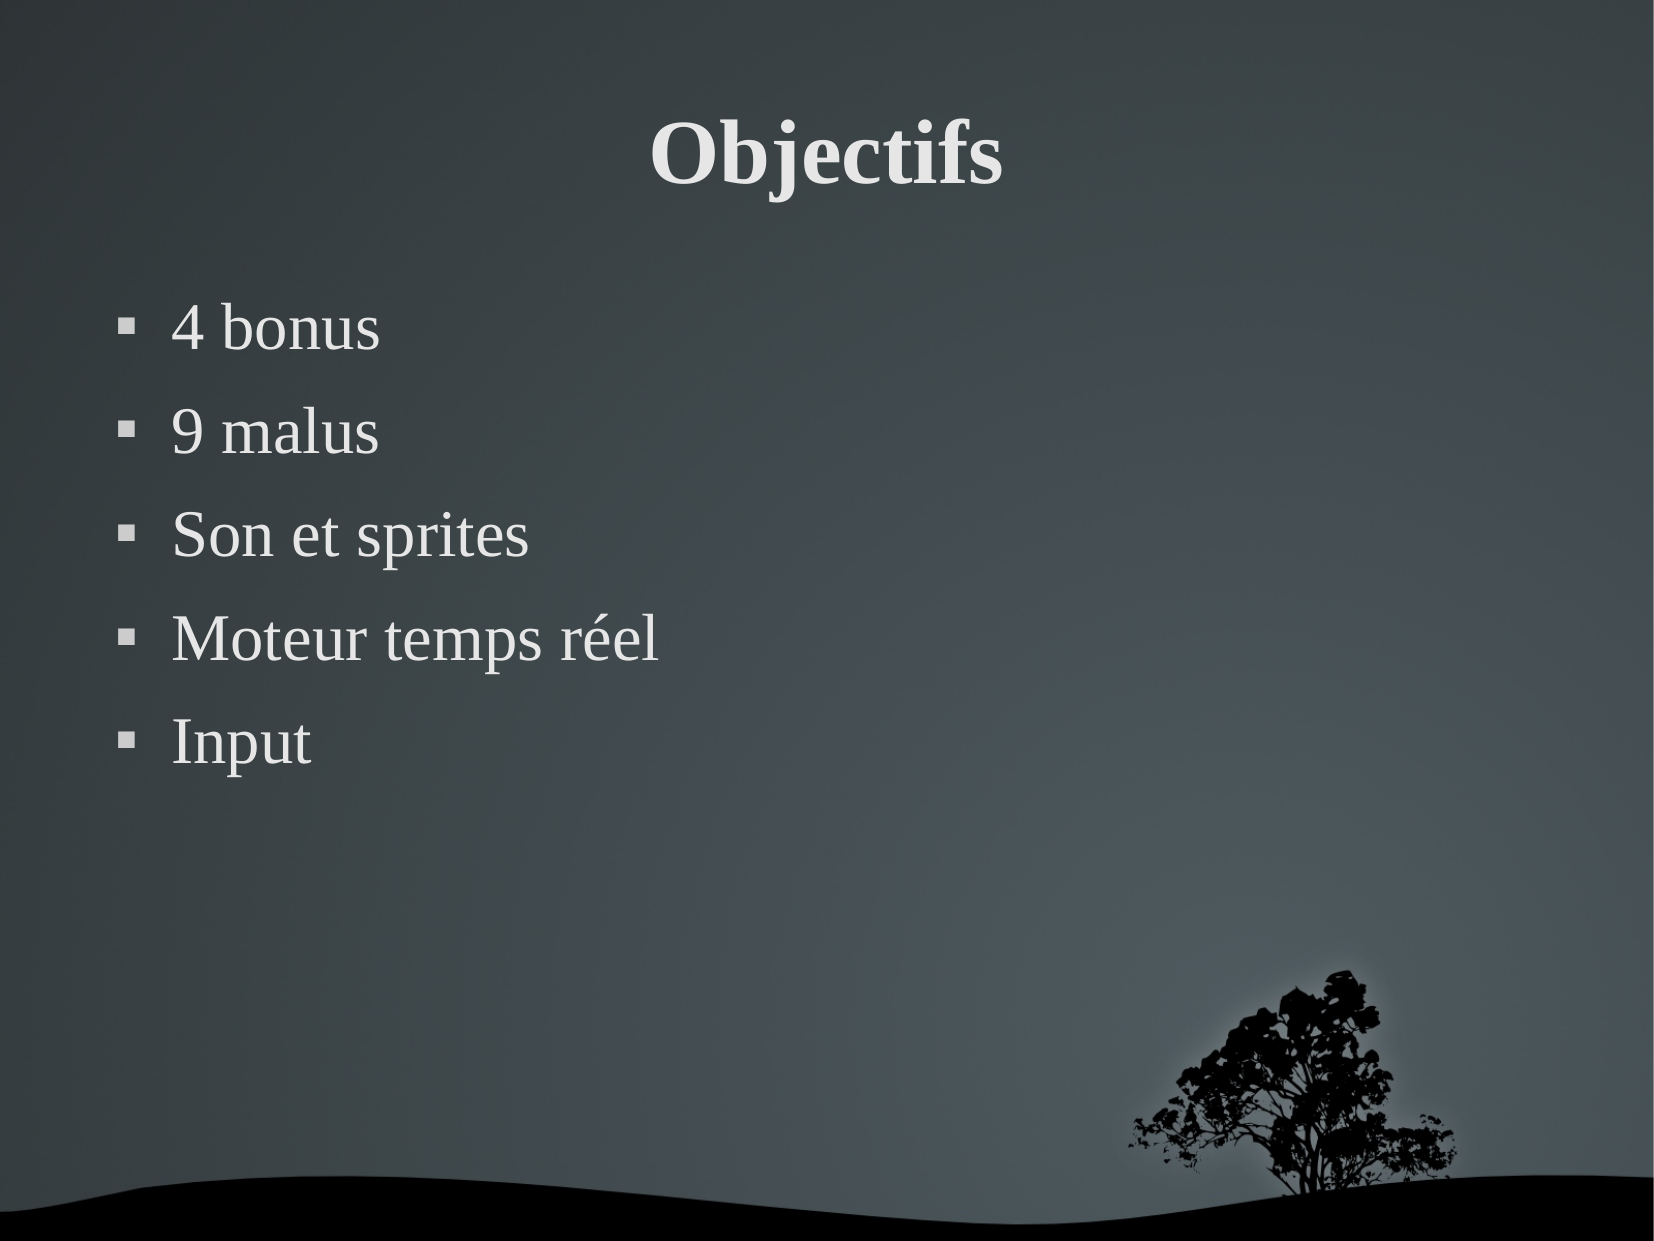

# Objectifs
4 bonus
9 malus
Son et sprites
Moteur temps réel
Input